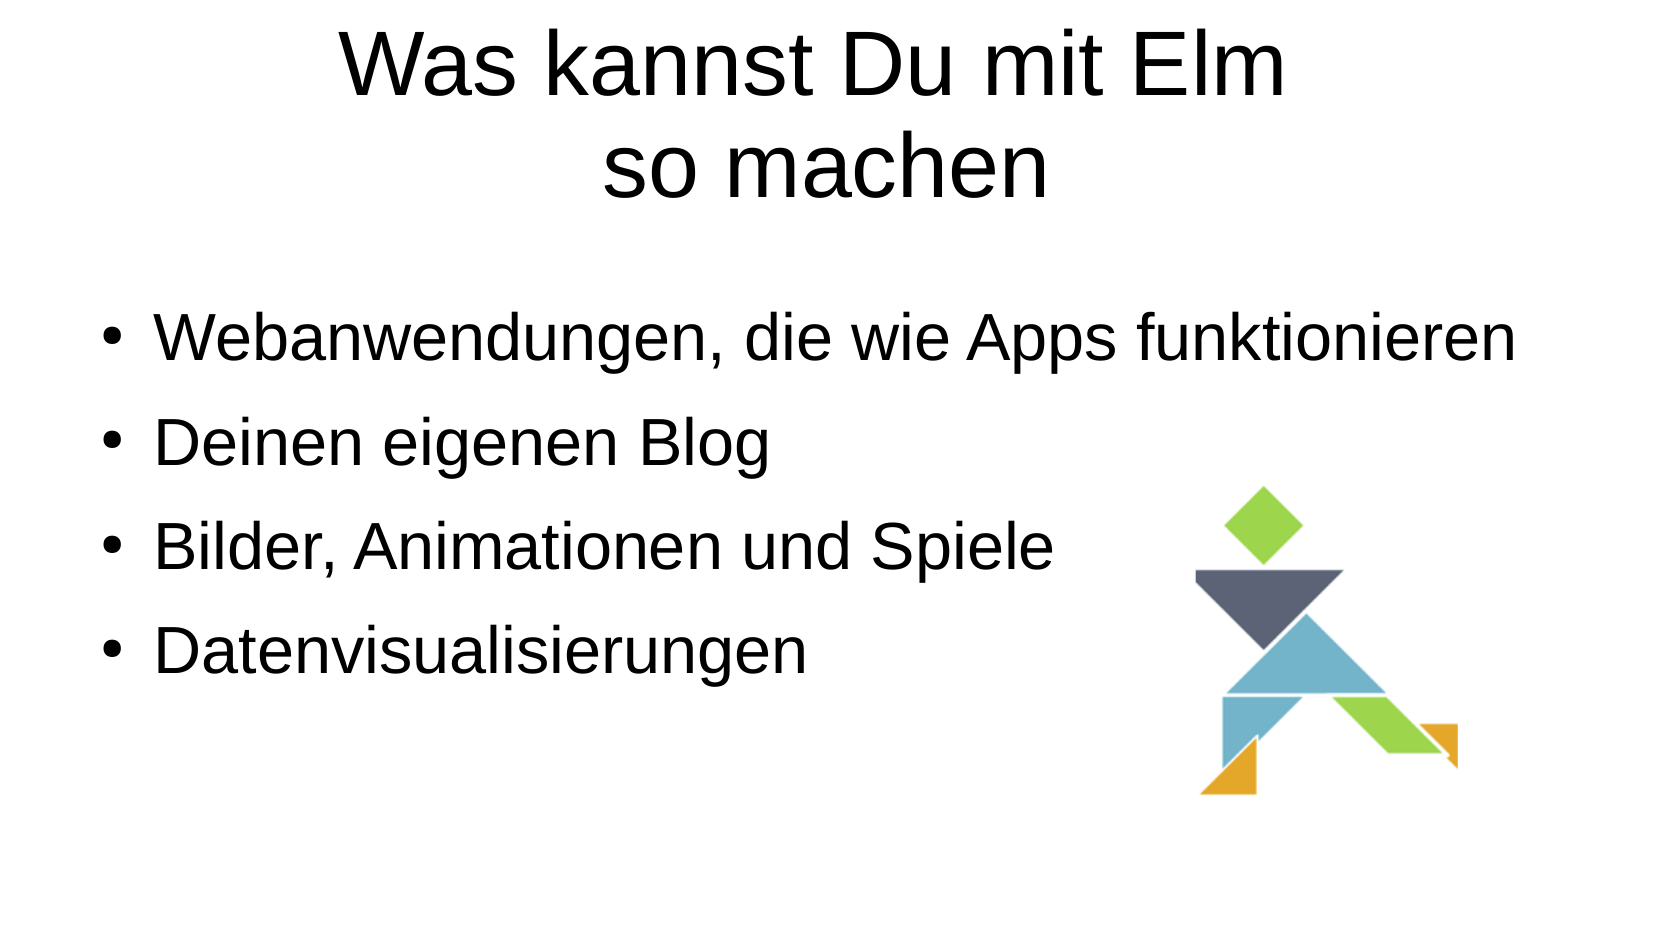

# Was kannst Du mit Elm so machen
Webanwendungen, die wie Apps funktionieren
Deinen eigenen Blog
Bilder, Animationen und Spiele
Datenvisualisierungen